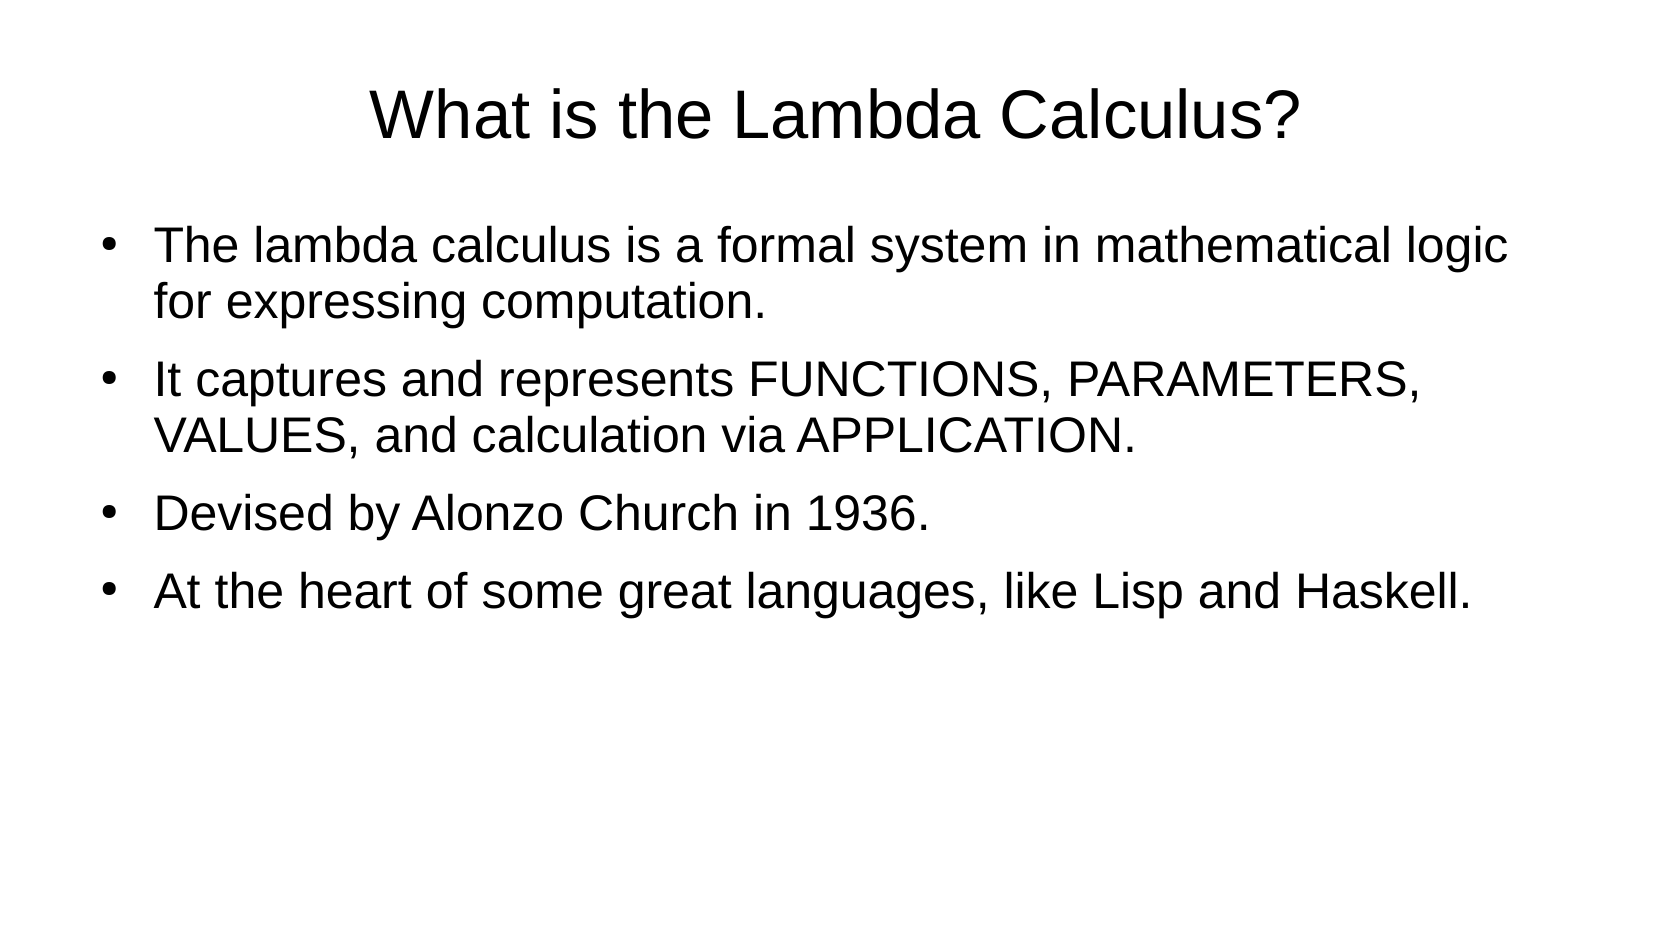

# What is the Lambda Calculus?
The lambda calculus is a formal system in mathematical logic for expressing computation.
It captures and represents FUNCTIONS, PARAMETERS, VALUES, and calculation via APPLICATION.
Devised by Alonzo Church in 1936.
At the heart of some great languages, like Lisp and Haskell.